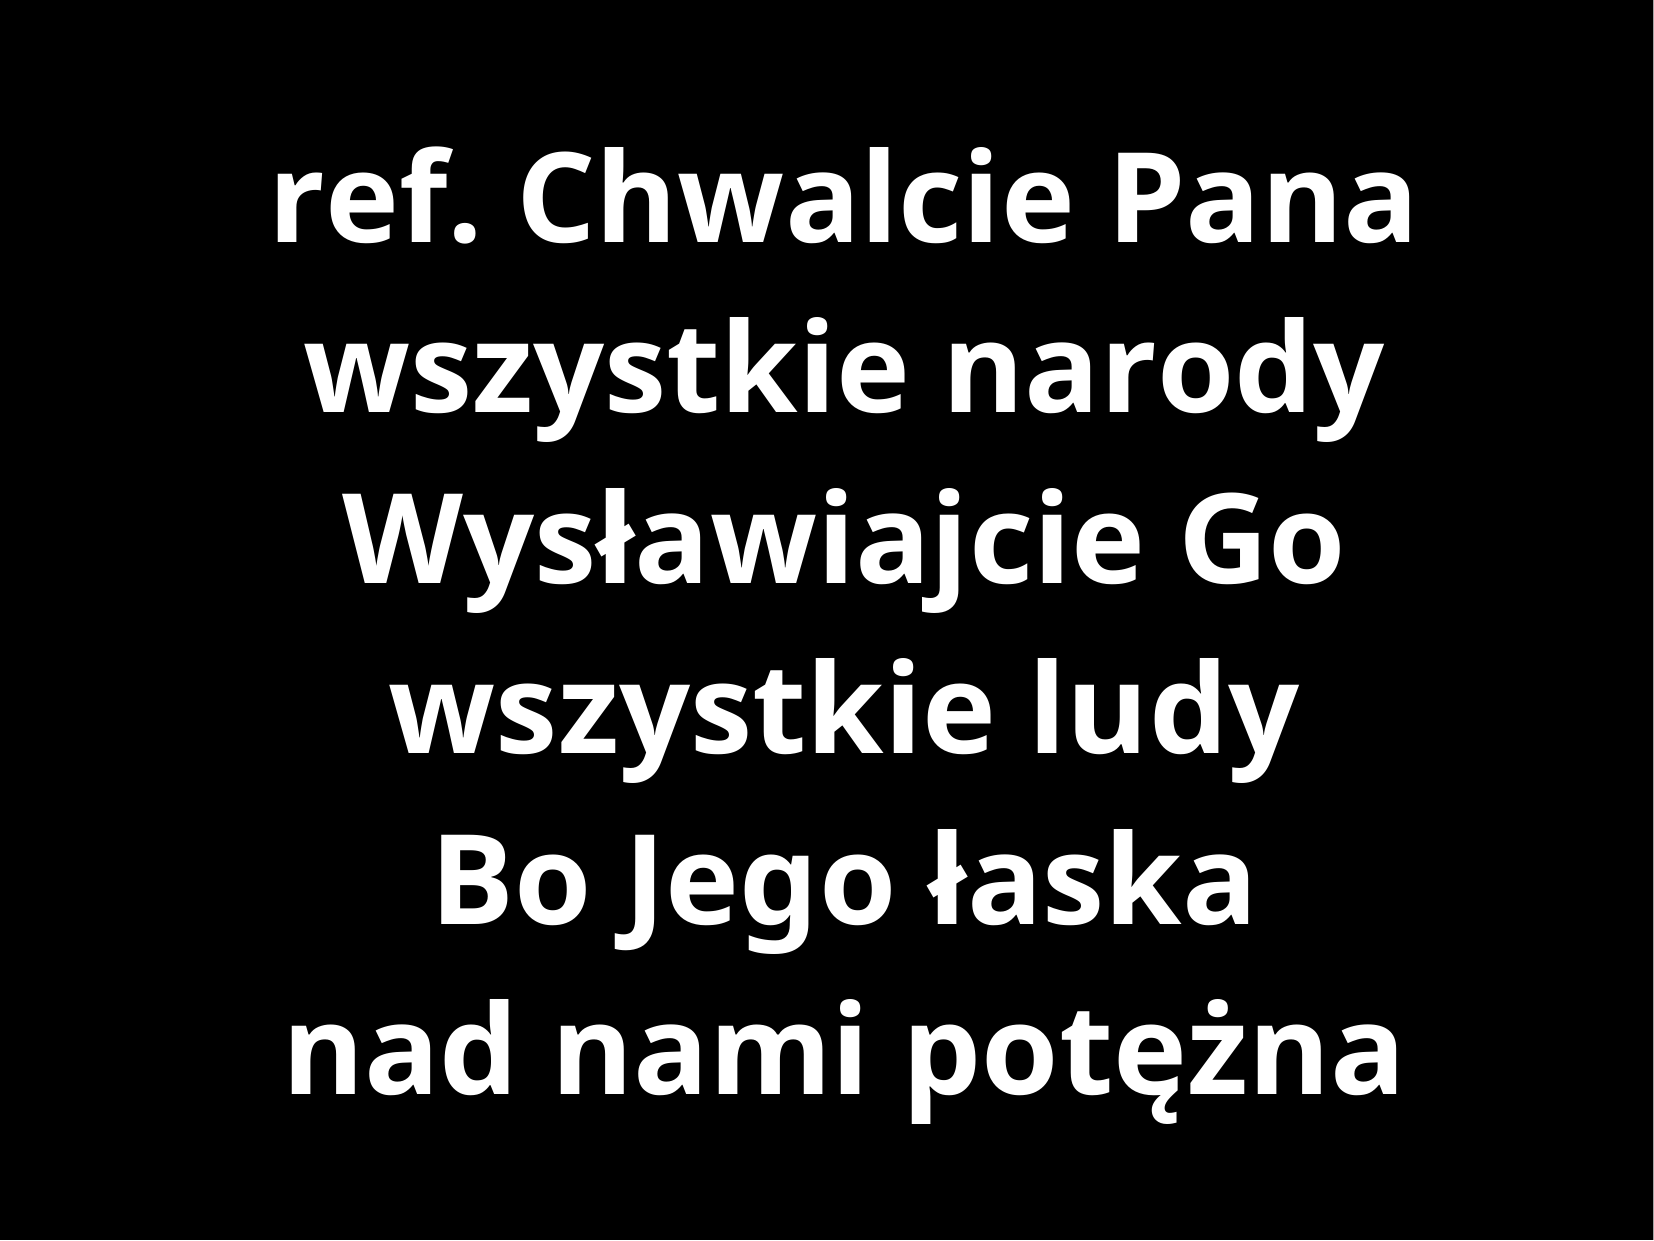

# ref. Chwalcie Pana
wszystkie narody
Wysławiajcie Go
wszystkie ludy
Bo Jego łaska
nad nami potężna